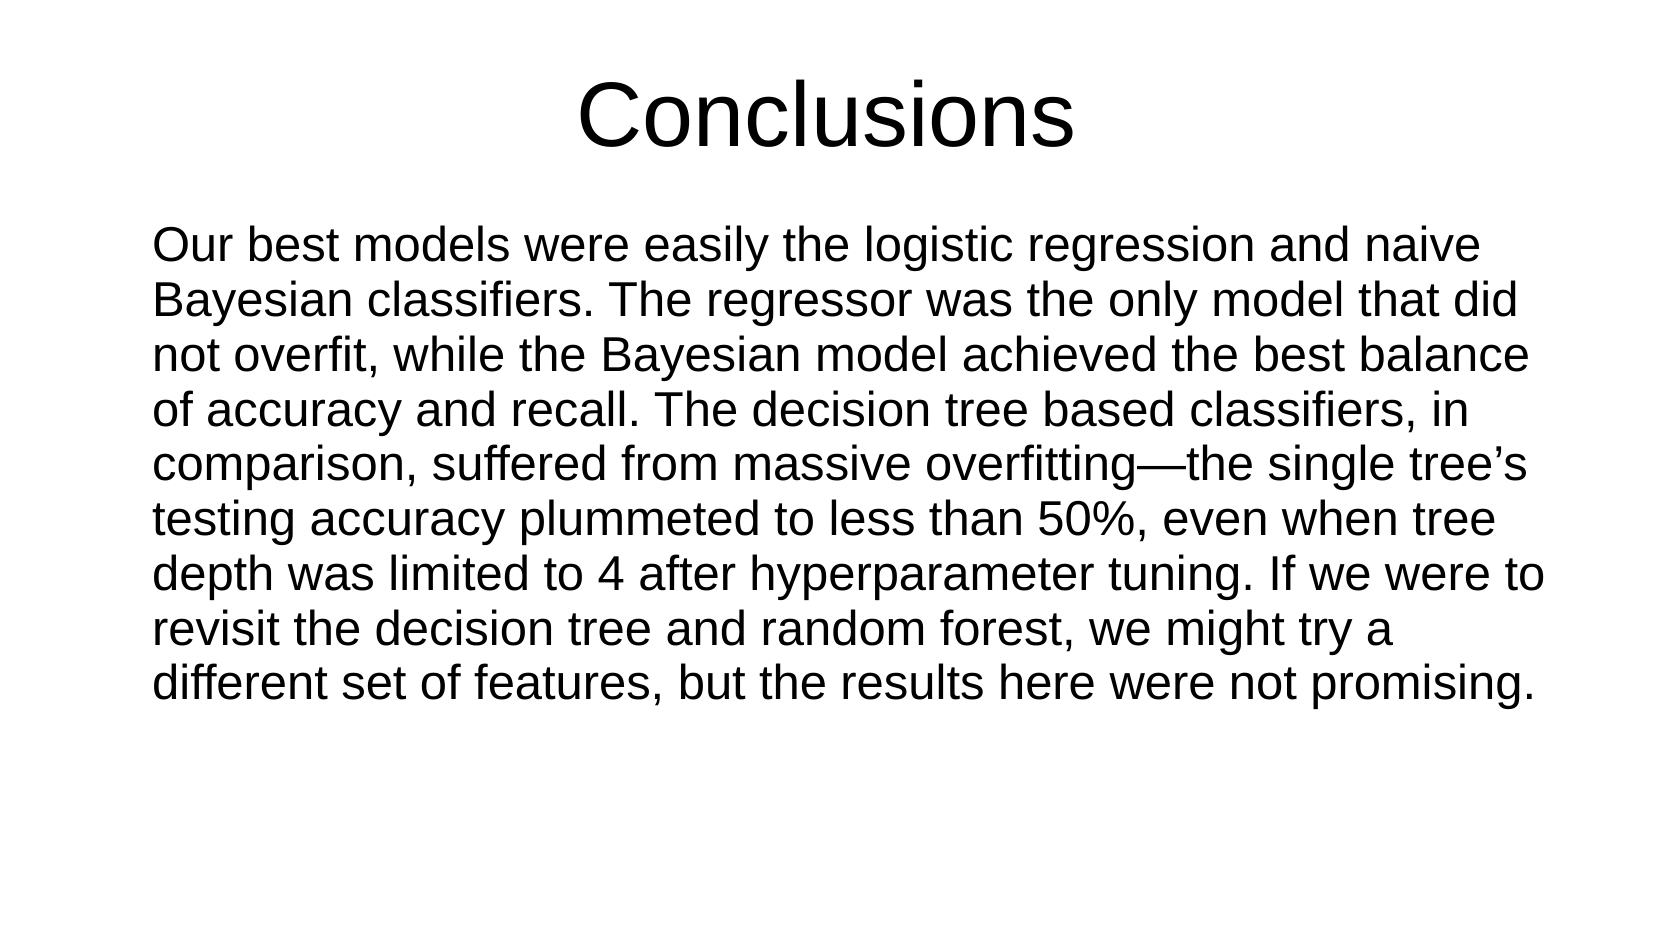

# Conclusions
Our best models were easily the logistic regression and naive Bayesian classifiers. The regressor was the only model that did not overfit, while the Bayesian model achieved the best balance of accuracy and recall. The decision tree based classifiers, in comparison, suffered from massive overfitting—the single tree’s testing accuracy plummeted to less than 50%, even when tree depth was limited to 4 after hyperparameter tuning. If we were to revisit the decision tree and random forest, we might try a different set of features, but the results here were not promising.